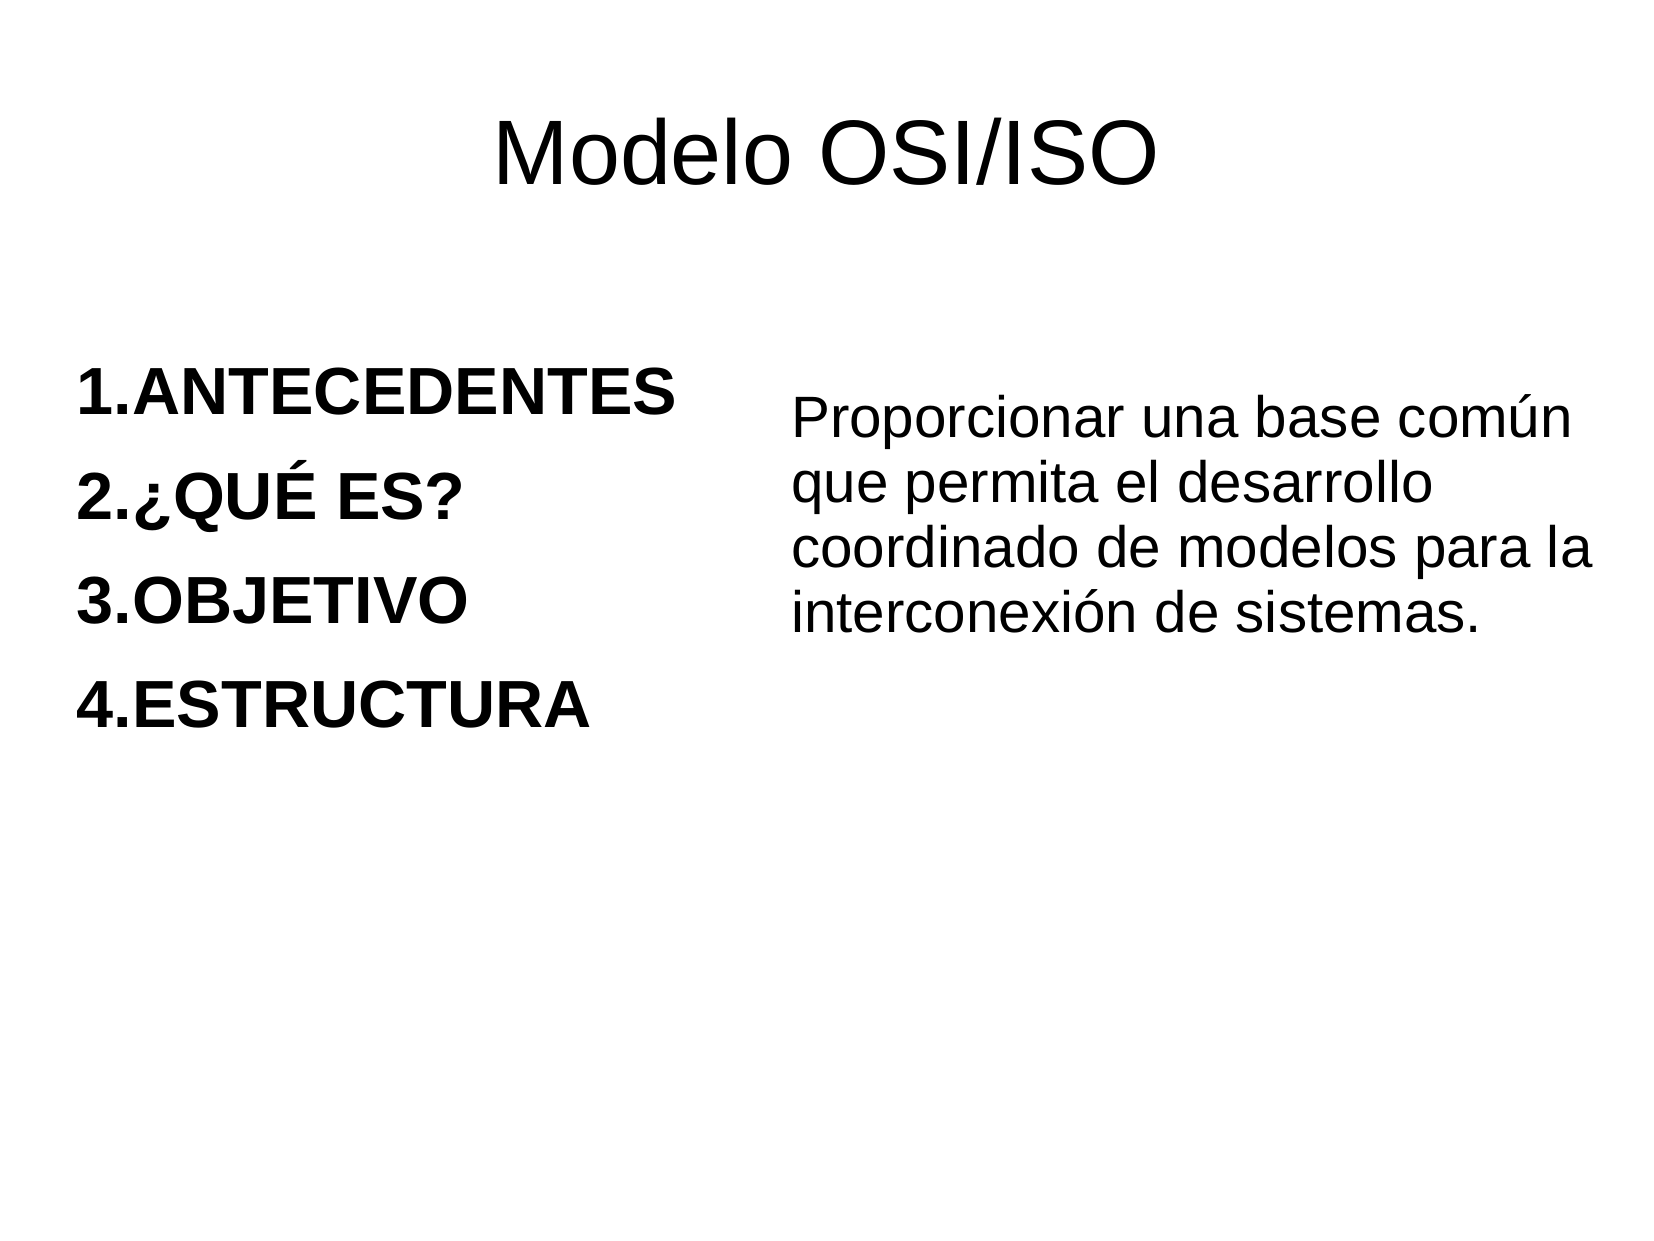

# Modelo OSI/ISO
Proporcionar una base común que permita el desarrollo coordinado de modelos para la interconexión de sistemas.
ANTECEDENTES
¿QUÉ ES?
OBJETIVO
ESTRUCTURA